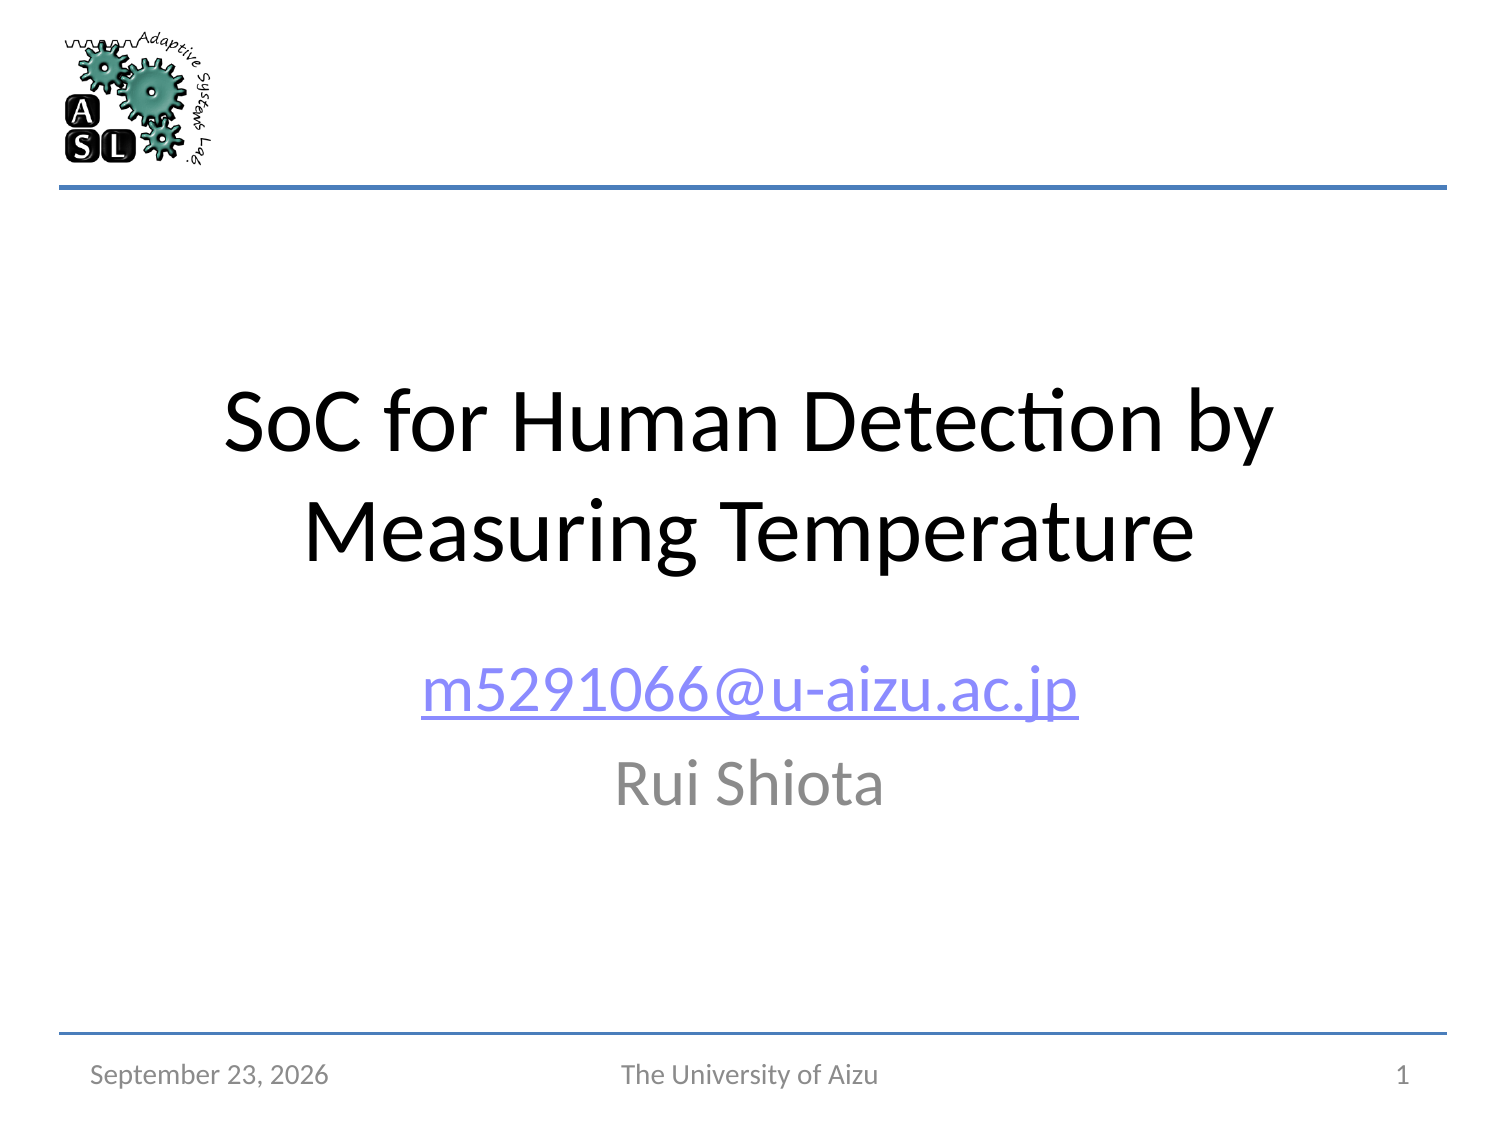

# SoC for Human Detection by Measuring Temperature
m5291066@u-aizu.ac.jp
Rui Shiota
The University of Aizu